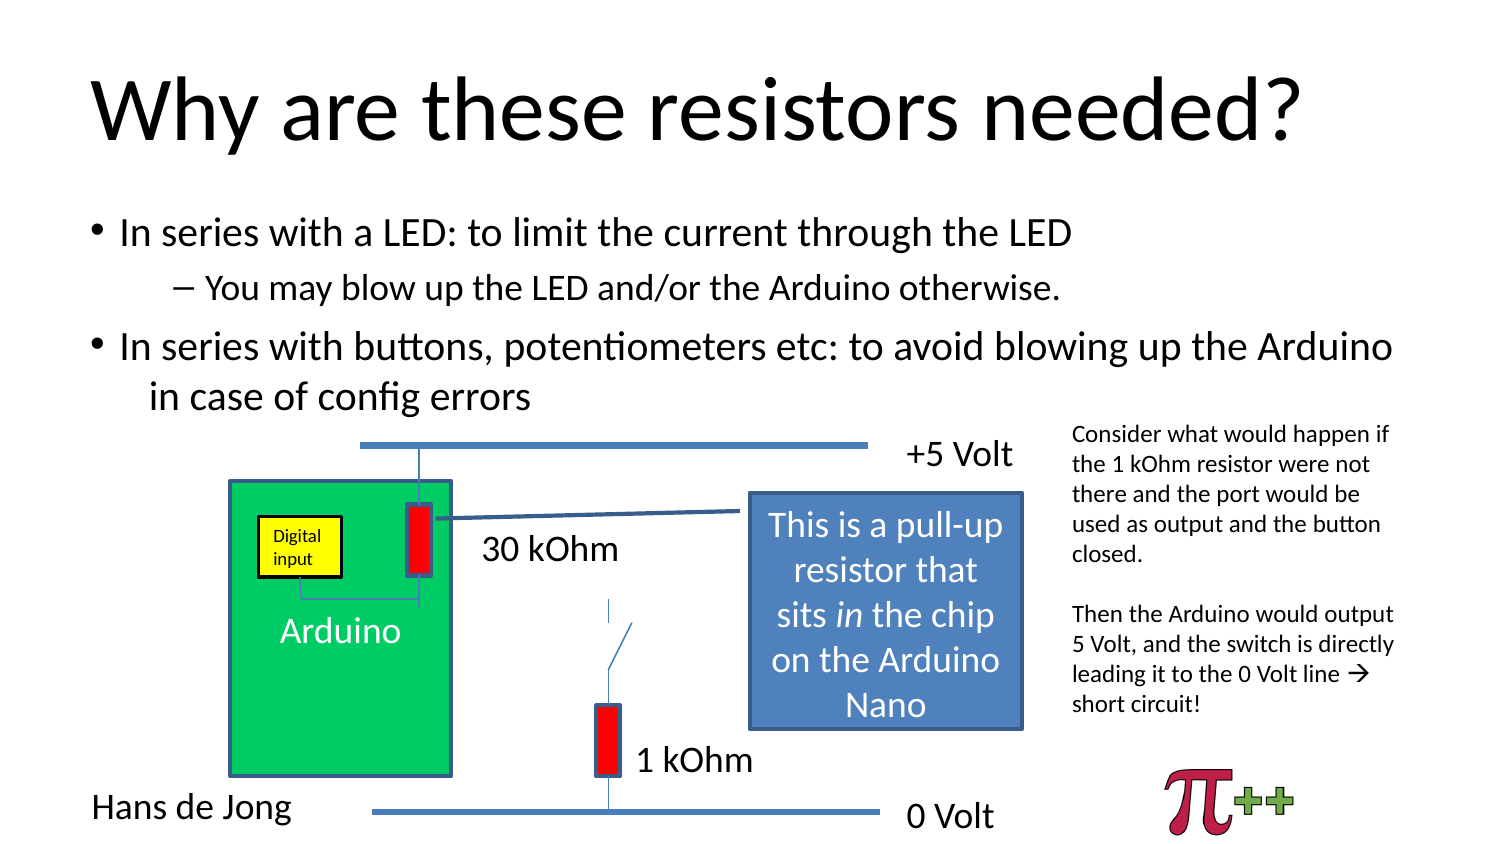

# Why are these resistors needed?
In series with a LED: to limit the current through the LED
You may blow up the LED and/or the Arduino otherwise.
In series with buttons, potentiometers etc: to avoid blowing up the Arduino in case of config errors
Consider what would happen if the 1 kOhm resistor were not there and the port would be used as output and the button closed.
Then the Arduino would output 5 Volt, and the switch is directly leading it to the 0 Volt line  short circuit!
+5 Volt
Arduino
This is a pull-up resistor that sits in the chip on the Arduino Nano
Digital input
30 kOhm
1 kOhm
0 Volt